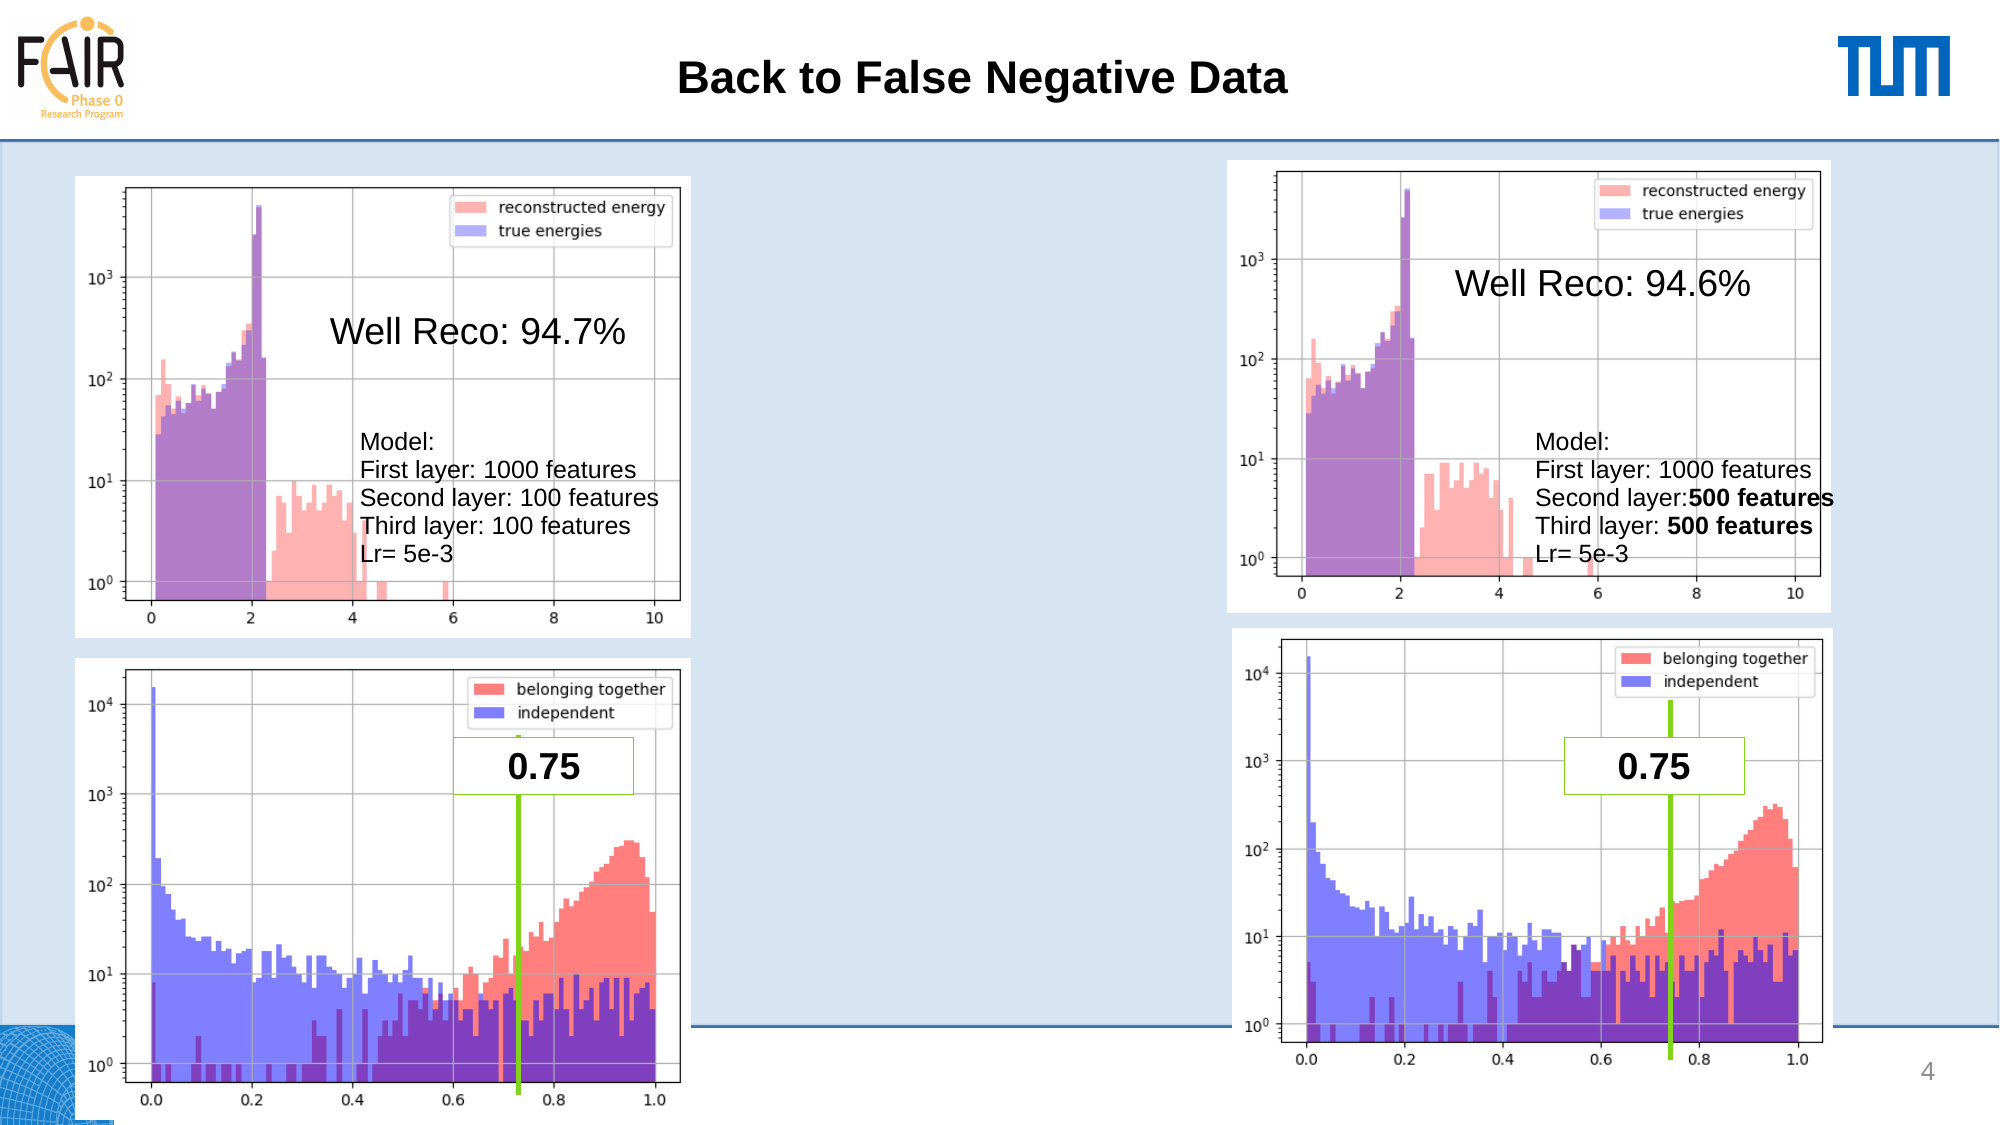

Back to False Negative Data
Well Reco: 94.6%
Well Reco: 94.7%
Model:
First layer: 1000 features
Second layer: 100 features
Third layer: 100 features
Lr= 5e-3
Model:
First layer: 1000 features
Second layer:500 features
Third layer: 500 features
Lr= 5e-3
0.75
0.75
4